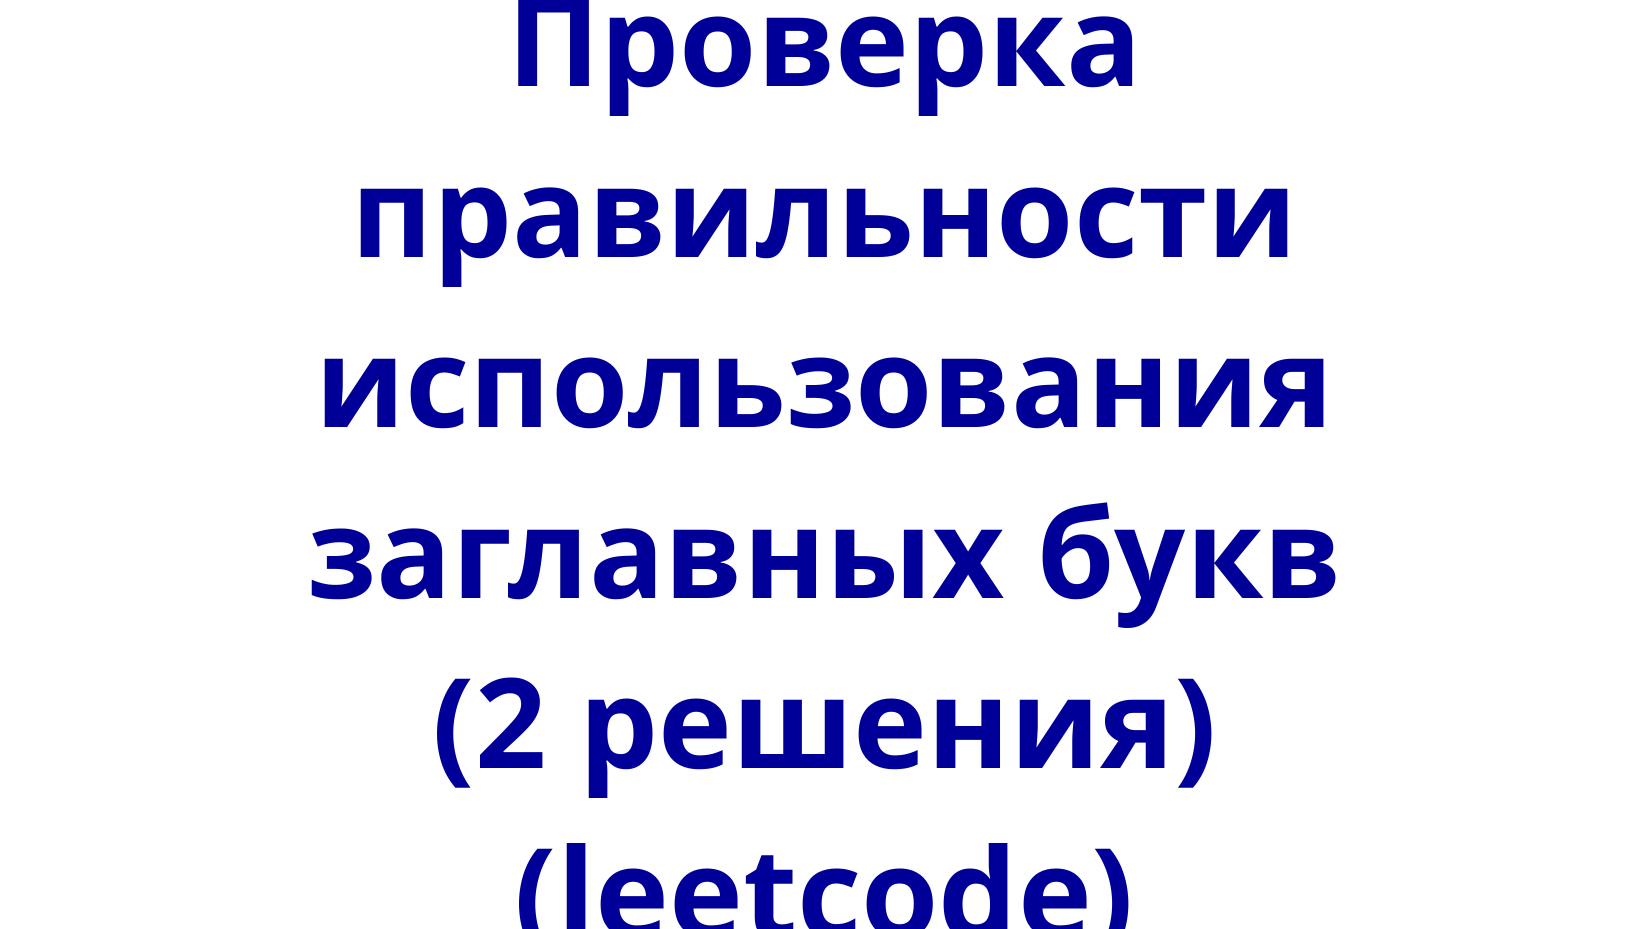

# Проверка
правильности использования заглавных букв
(2 решения)
(leetcode)